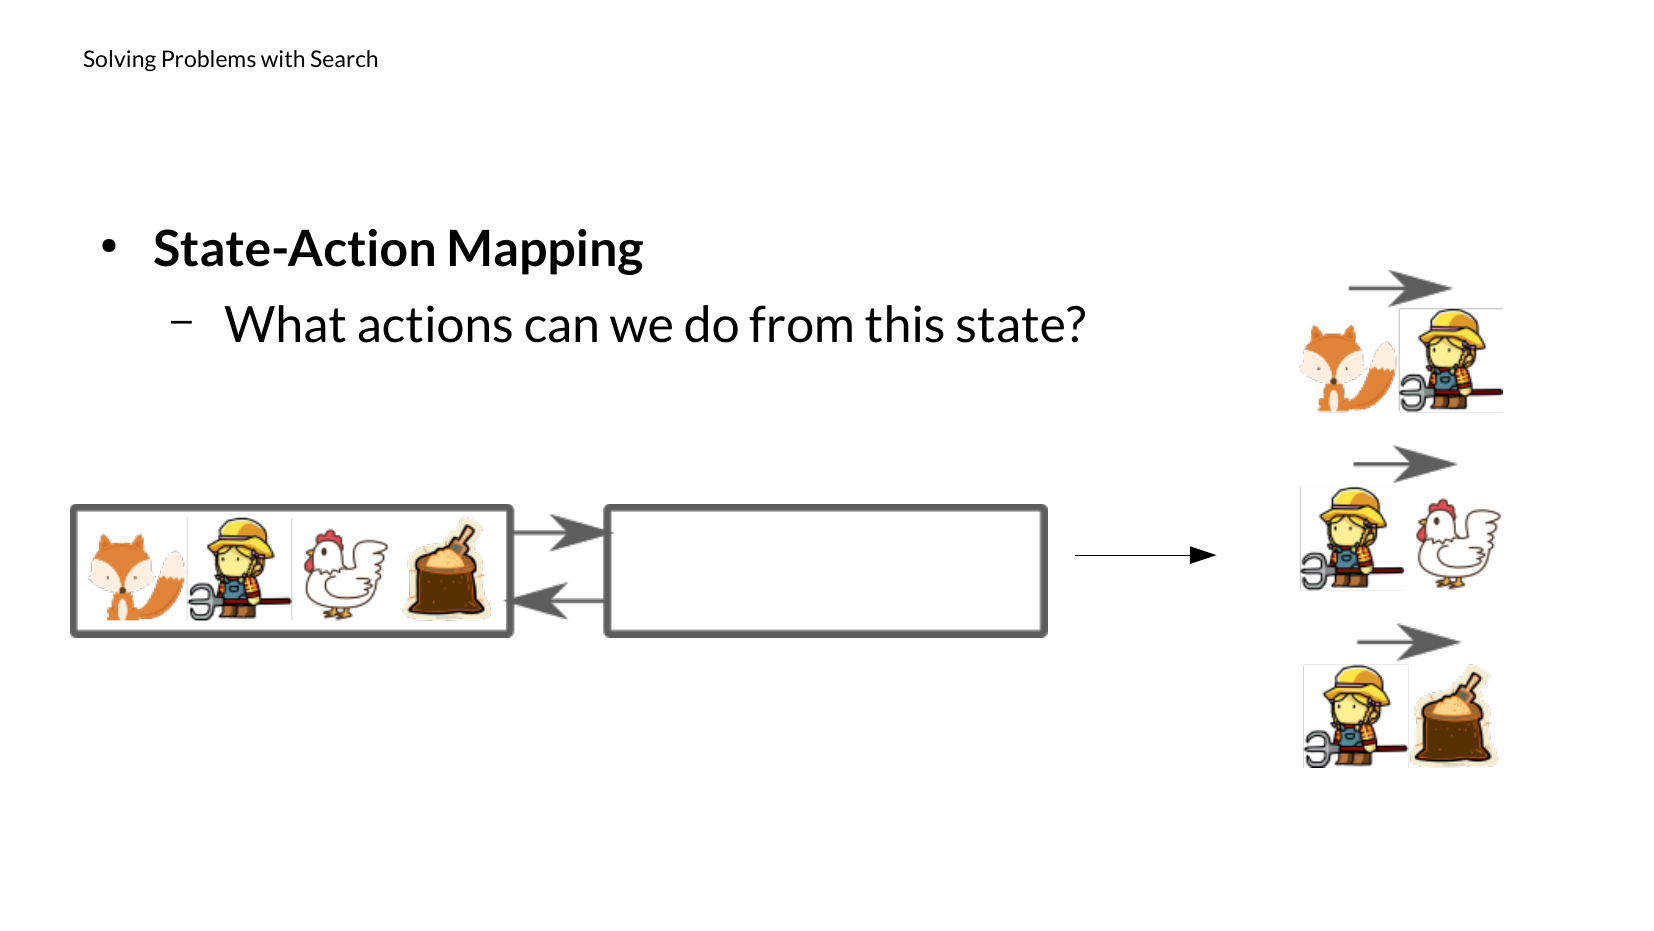

# Solving Problems with Search
State-Action Mapping
What actions can we do from this state?